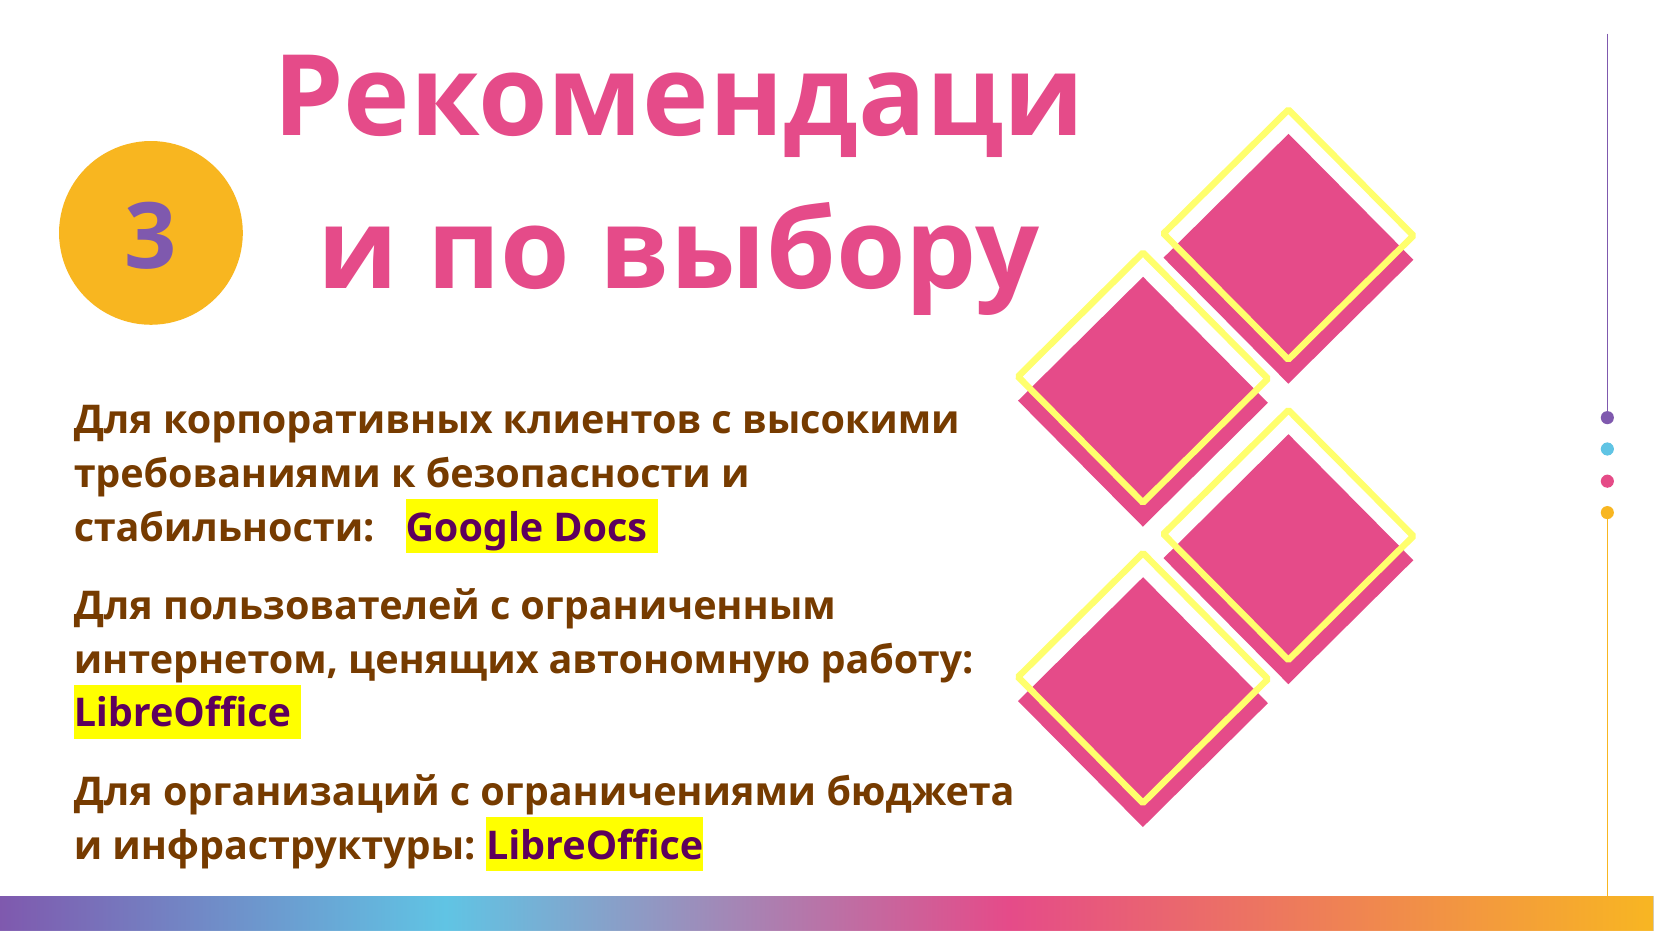

# Рекомендации по выбору
3
Для корпоративных клиентов с высокими требованиями к безопасности и стабильности: Google Docs
Для пользователей с ограниченным интернетом, ценящих автономную работу: LibreOffice
Для организаций с ограничениями бюджета и инфраструктуры: LibreOffice